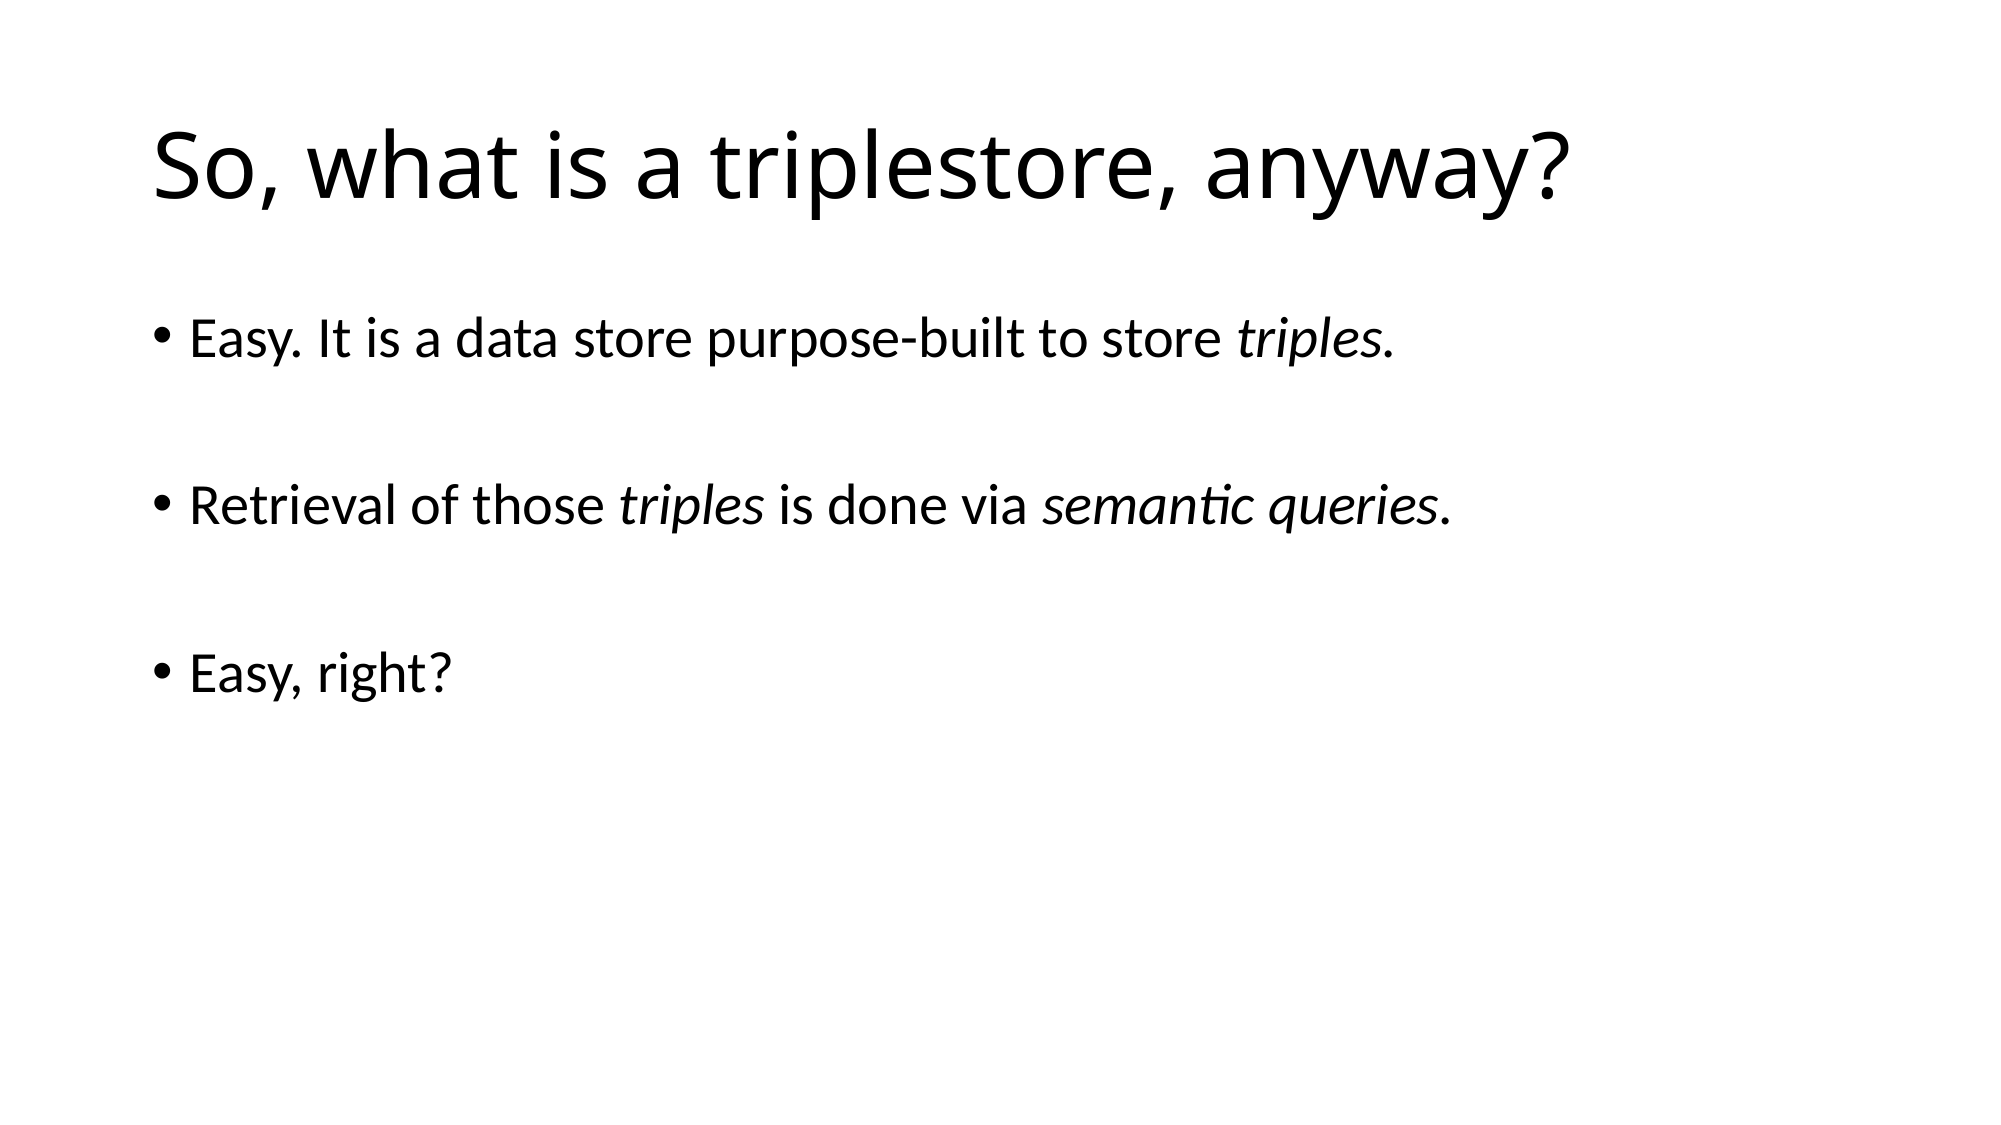

# So, what is a triplestore, anyway?
Easy. It is a data store purpose-built to store triples.
Retrieval of those triples is done via semantic queries.
Easy, right?